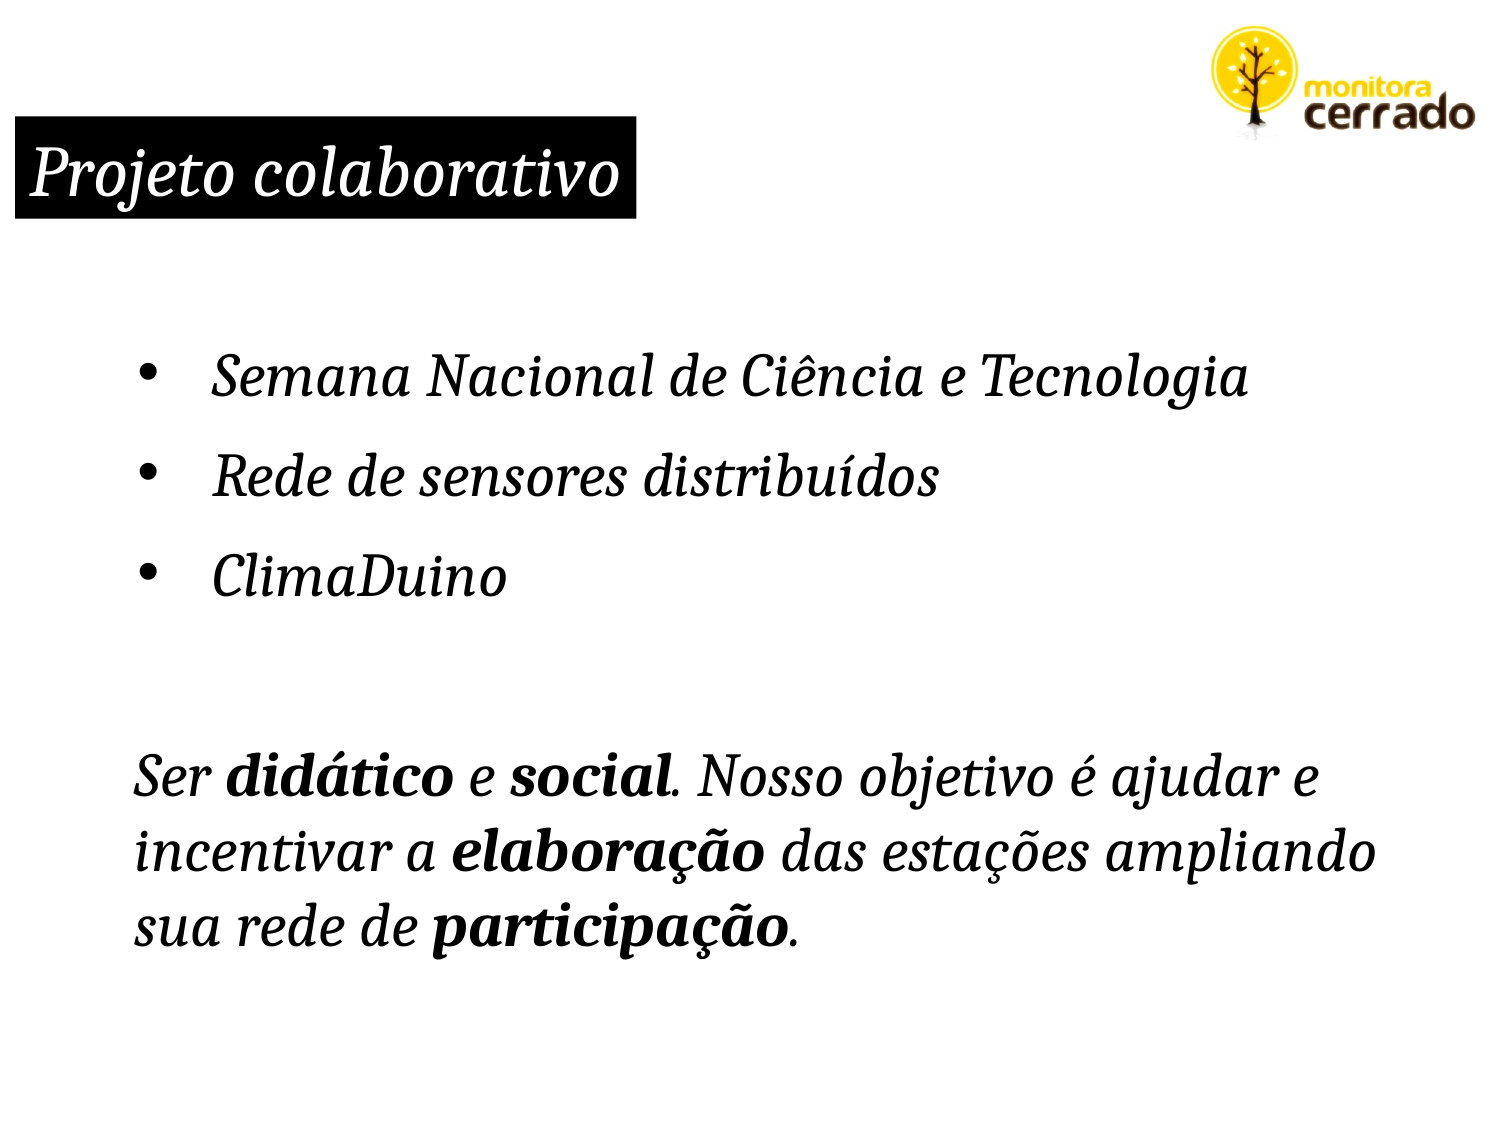

Projeto colaborativo
Semana Nacional de Ciência e Tecnologia
Rede de sensores distribuídos
ClimaDuino
Ser didático e social. Nosso objetivo é ajudar e
incentivar a elaboração das estações ampliando
sua rede de participação.